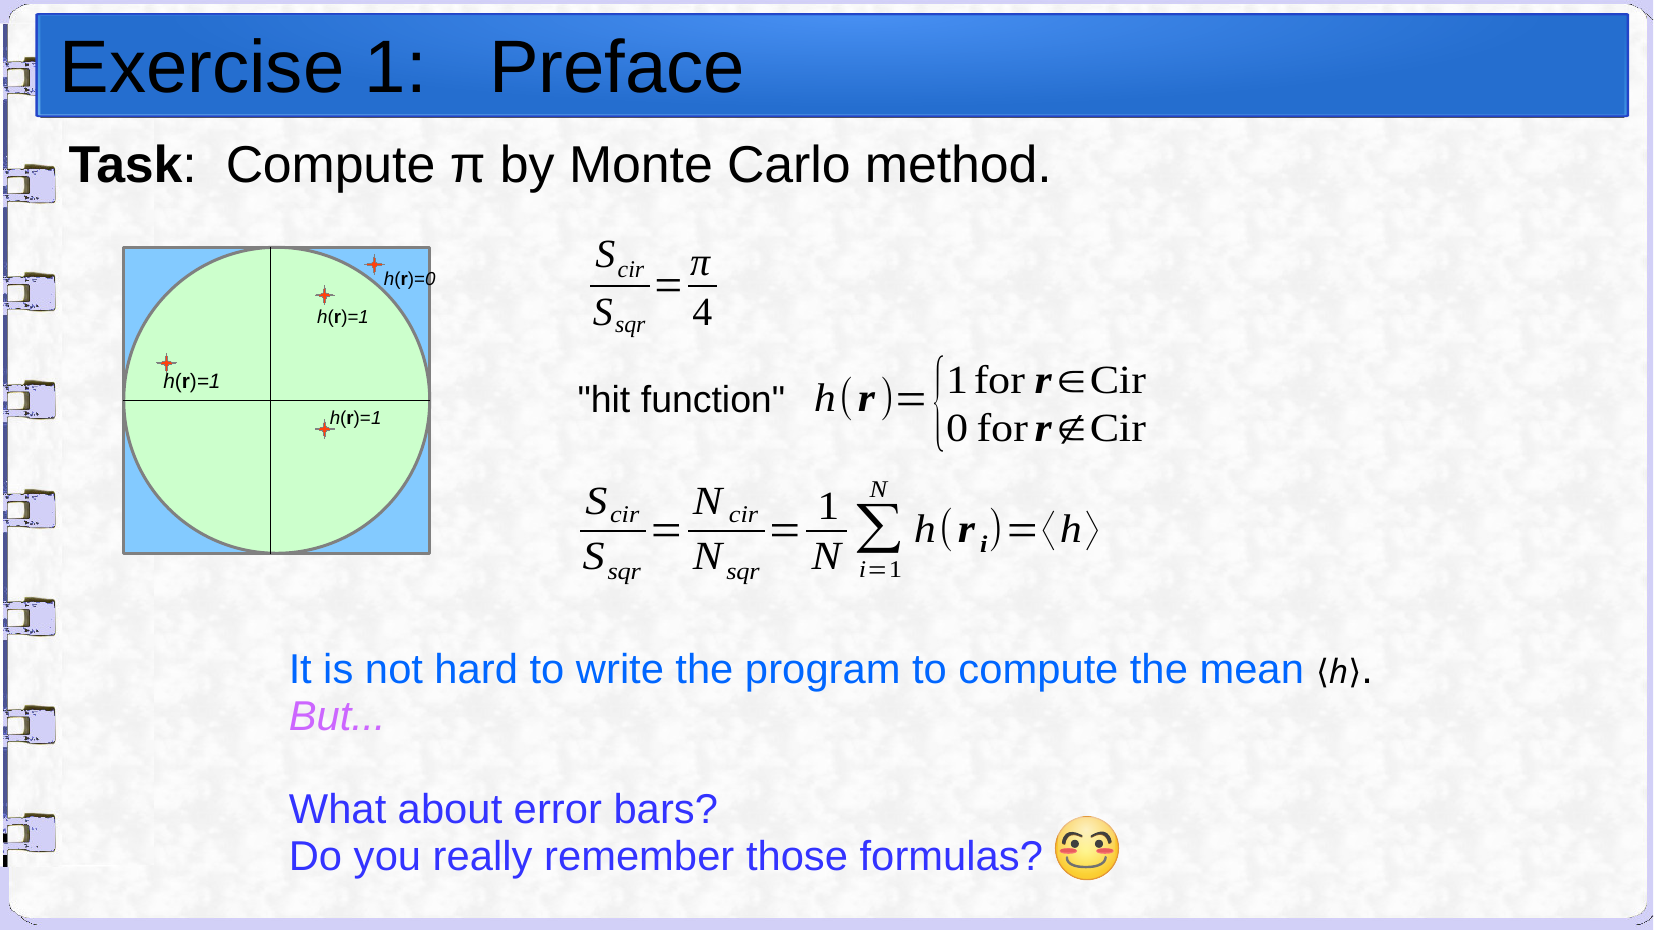

# Exercise 1: Preface
Task: Compute π by Monte Carlo method.
h(r)=0
h(r)=1
h(r)=1
"hit function"
h(r)=1
It is not hard to write the program to compute the mean ⟨h⟩.
But...
What about error bars?
Do you really remember those formulas?